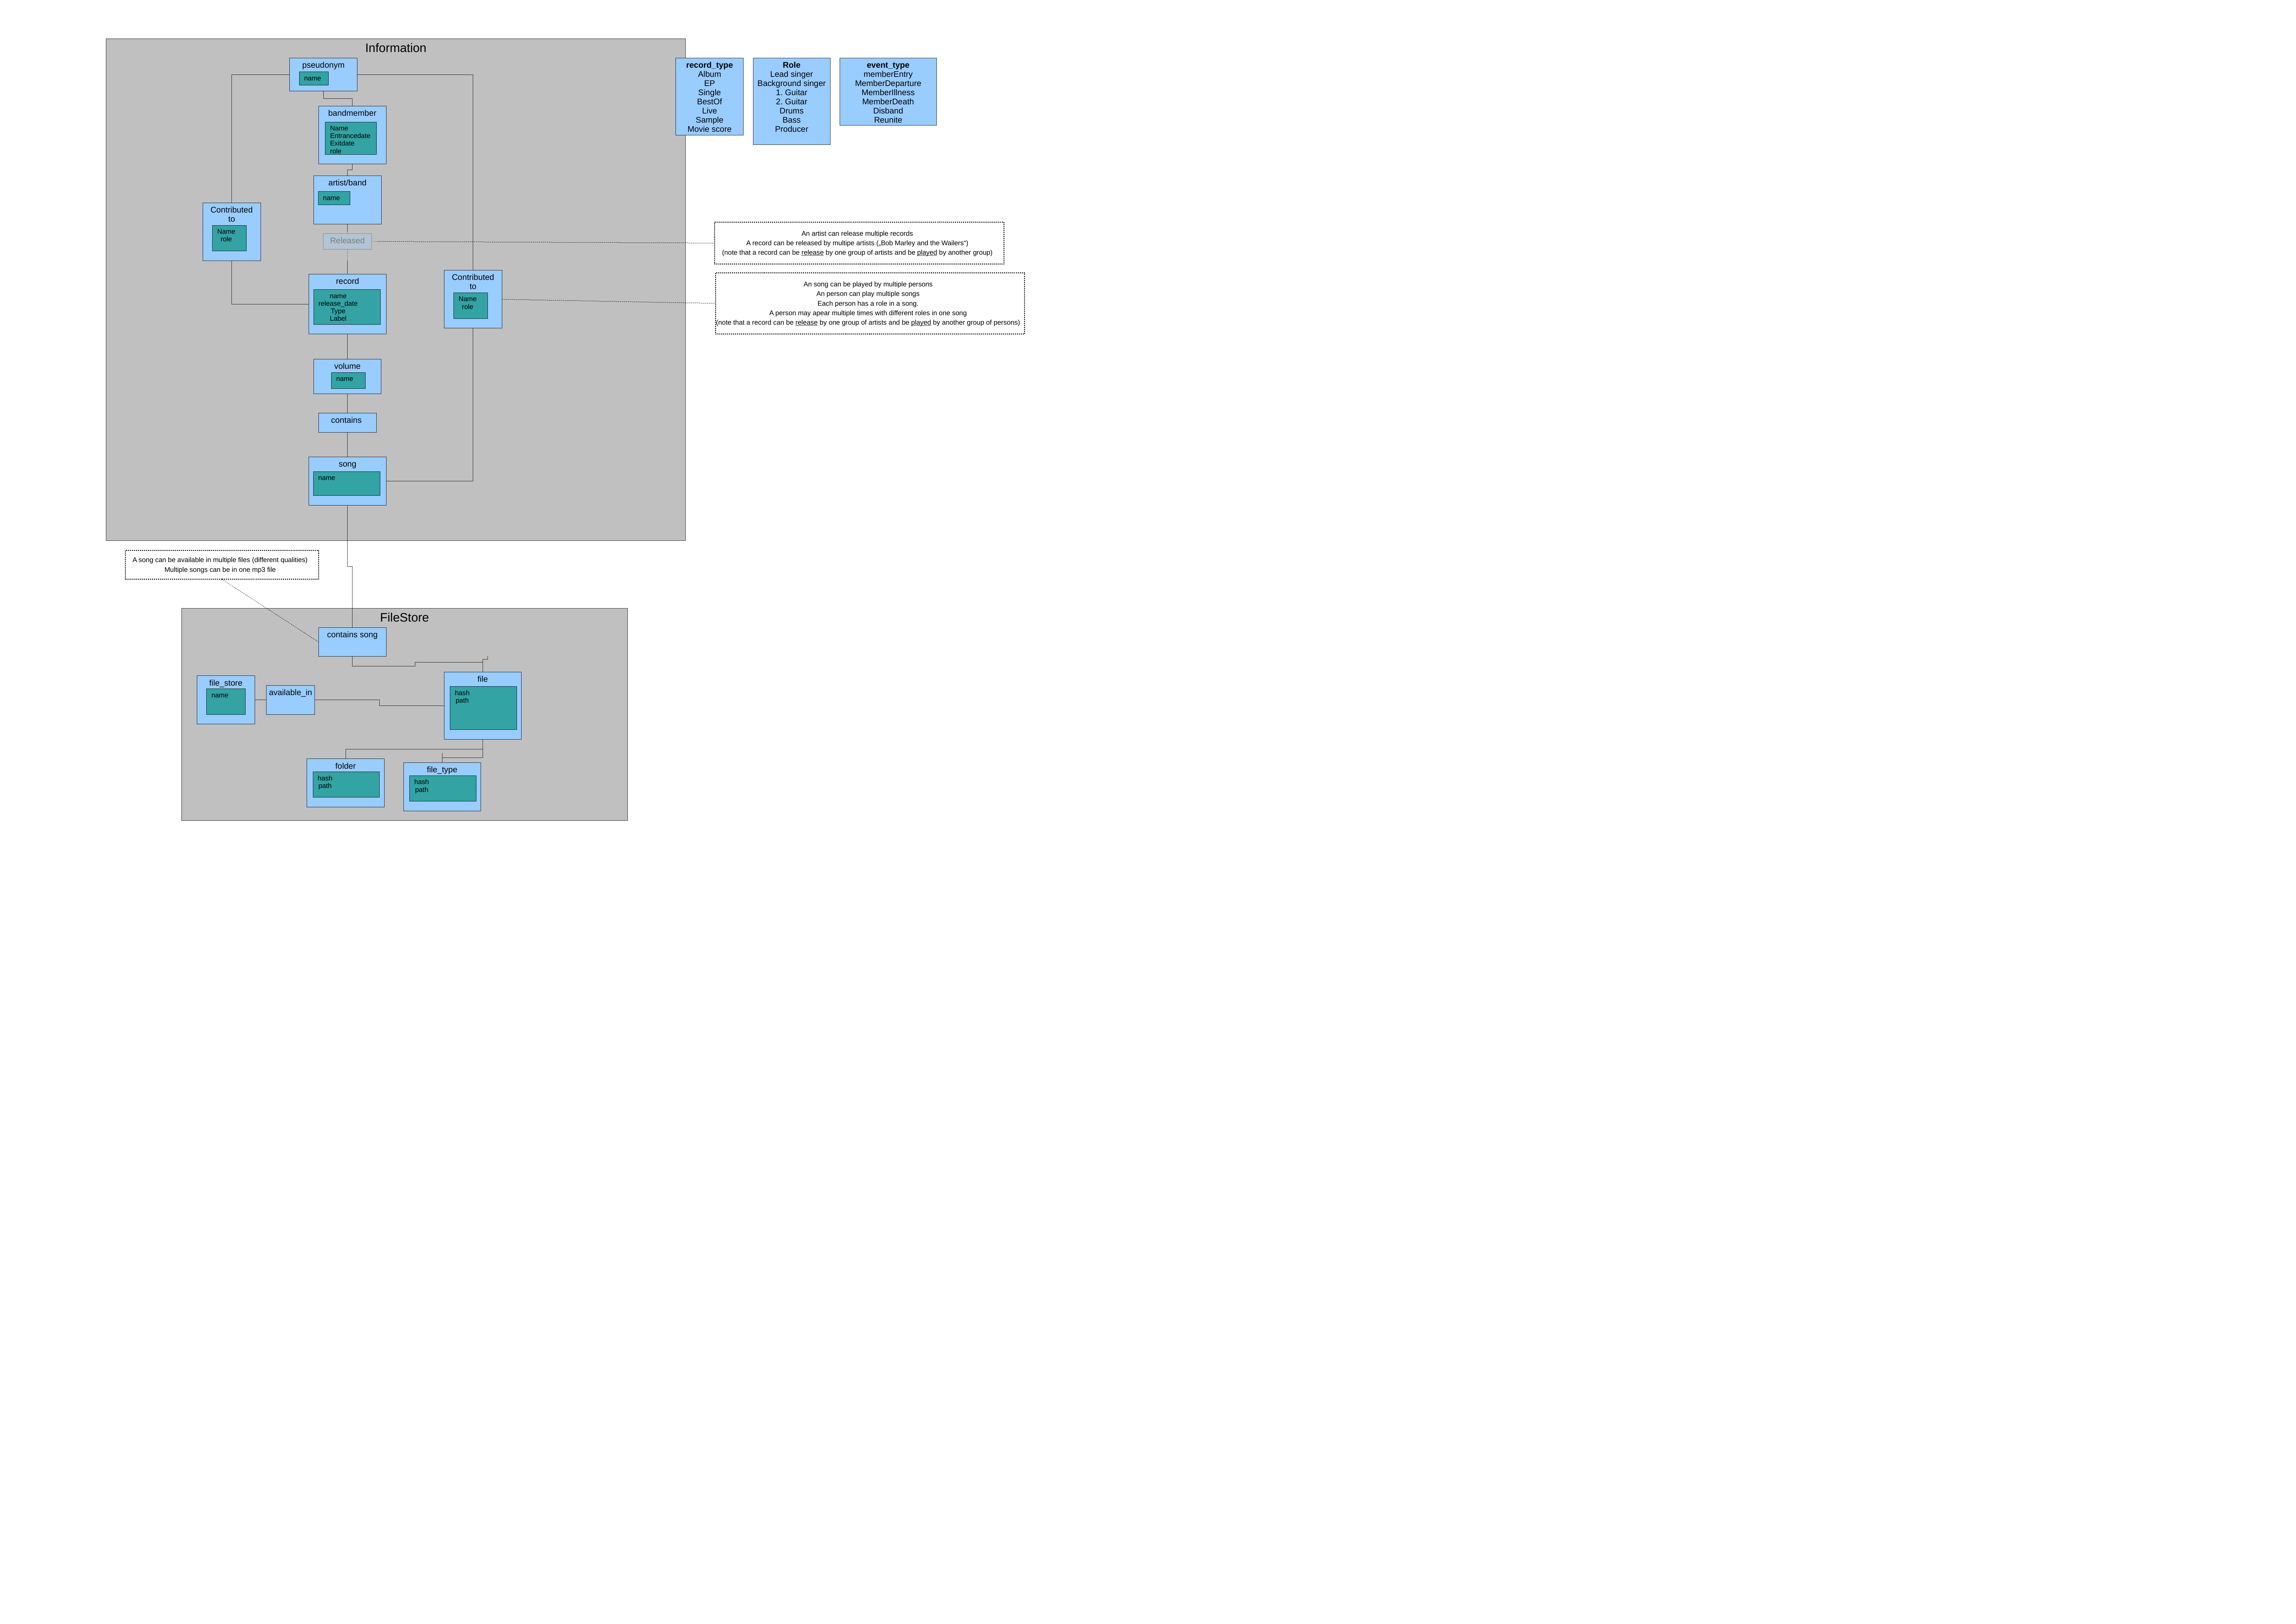

Information
pseudonym
record_type
Album
EP
Single
BestOf
Live
Sample
Movie score
Role
Lead singer
Background singer
1. Guitar
2. Guitar
Drums
Bass
Producer
event_type
memberEntry
MemberDeparture
MemberIllness
MemberDeath
Disband
Reunite
name
bandmember
Name
Entrancedate
Exitdate
role
artist/band
name
Contributed
to
An artist can release multiple records
A record can be released by multipe artists („Bob Marley and the Wailers“)
(note that a record can be release by one group of artists and be played by another group)
Name
role
Released
Contributed
to
An song can be played by multiple persons
An person can play multiple songs
Each person has a role in a song.
A person may apear multiple times with different roles in one song
(note that a record can be release by one group of artists and be played by another group of persons)
record
name
release_date
Type
Label
Name
role
volume
name
contains
song
name
A song can be available in multiple files (different qualities)
Multiple songs can be in one mp3 file
FileStore
contains song
file
file_store
available_in
hash
path
name
folder
file_type
hash
path
hash
path